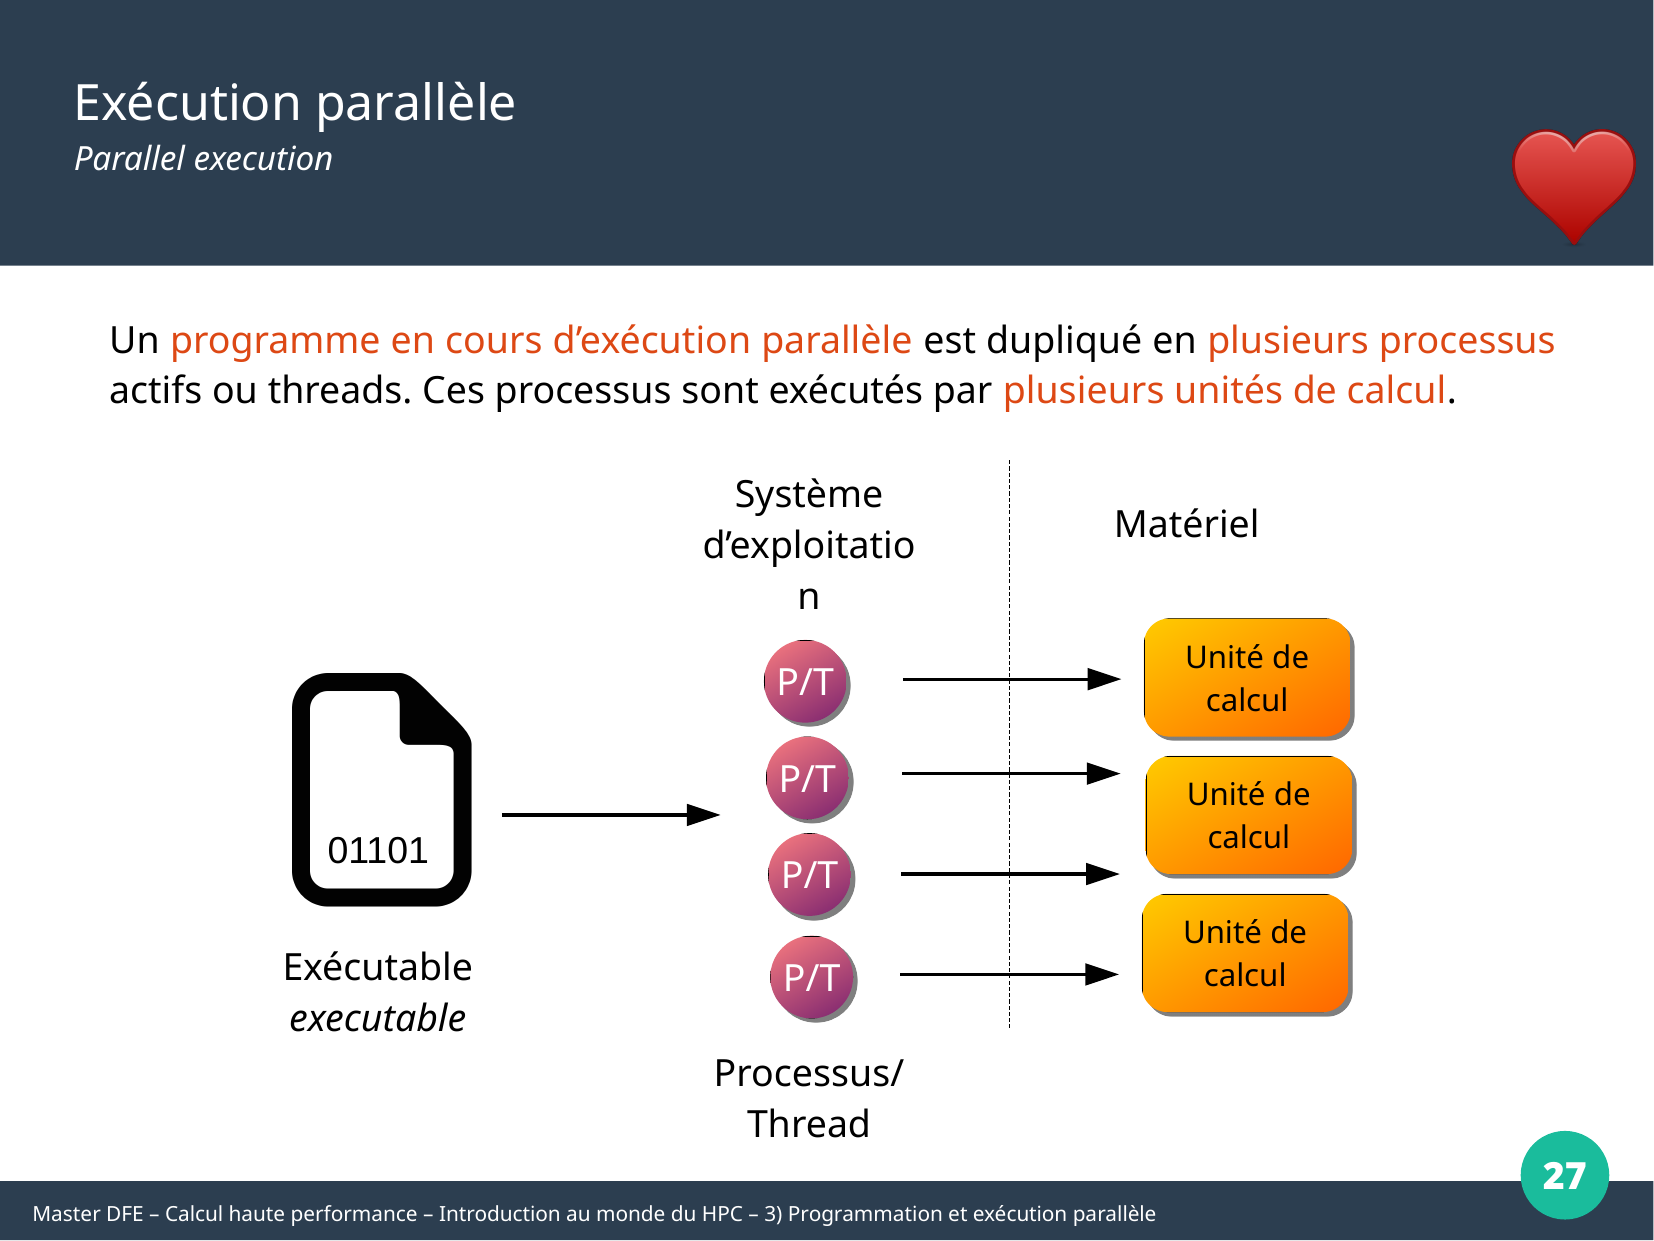

Exécution parallèle
Parallel execution
Un programme en cours d’exécution parallèle est dupliqué en plusieurs processus actifs ou threads. Ces processus sont exécutés par plusieurs unités de calcul.
Système d’exploitation
Matériel
Unité de
calcul
P/T
P/T
Unité de
calcul
01101
P/T
Unité de
calcul
Exécutable
executable
P/T
Processus/Thread
27
Master DFE – Calcul haute performance – Introduction au monde du HPC – 3) Programmation et exécution parallèle